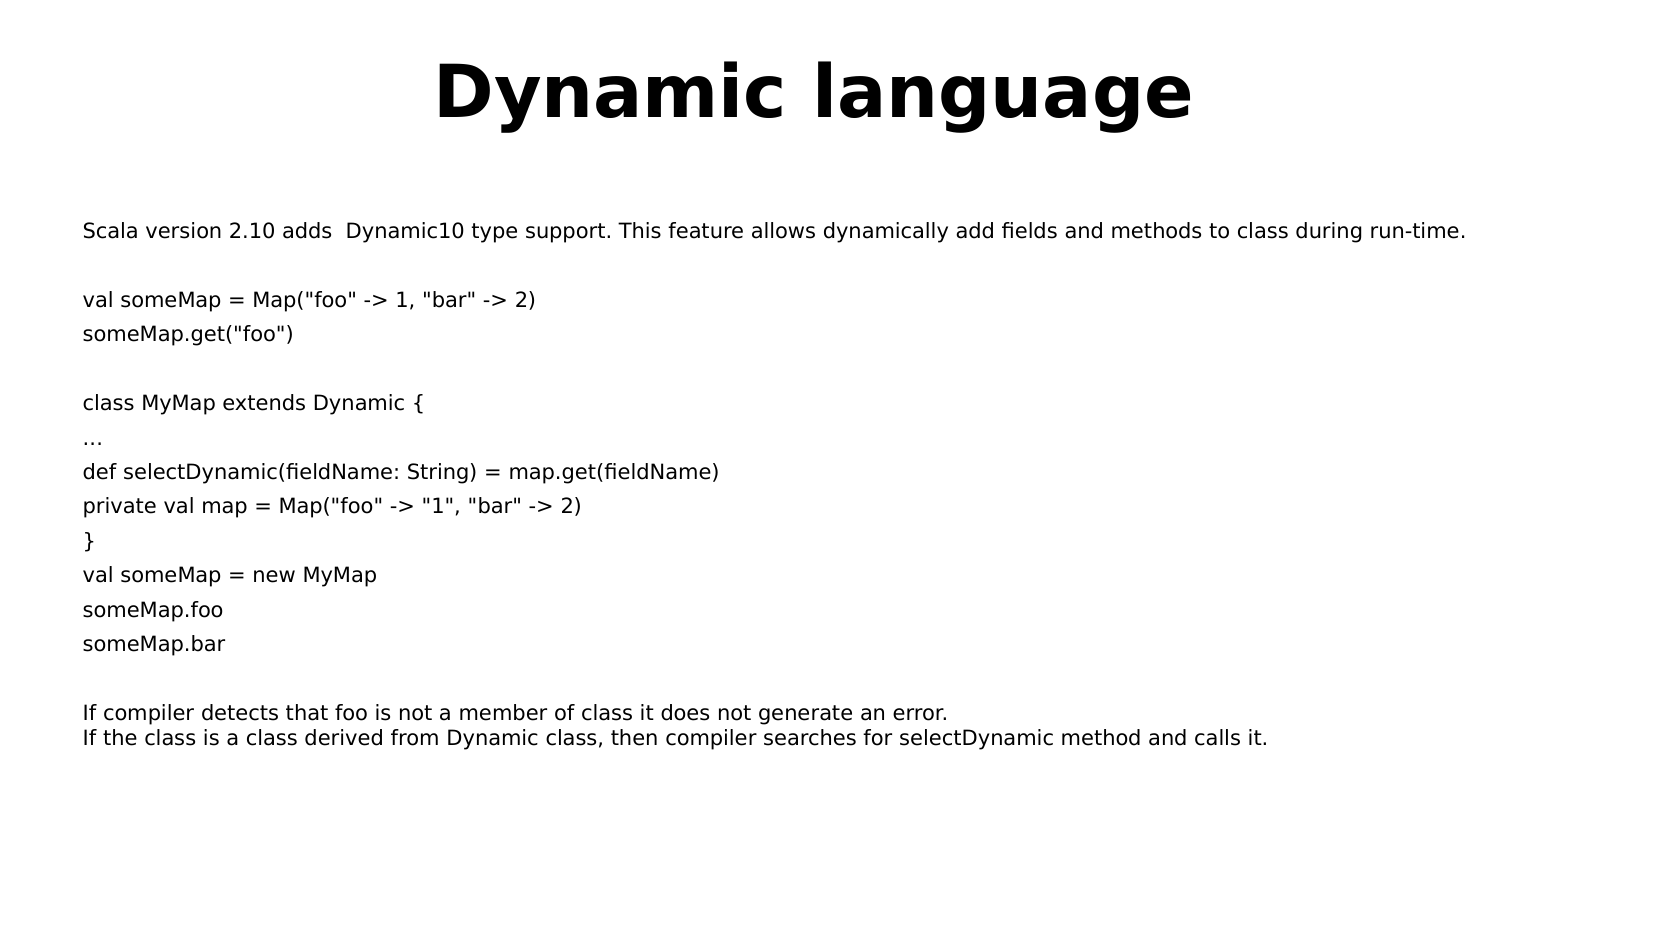

# Dynamic language
Scala version 2.10 adds Dynamic10 type support. This feature allows dynamically add fields and methods to class during run-time.
val someMap = Map("foo" -> 1, "bar" -> 2)
someMap.get("foo")
class MyMap extends Dynamic {
...
def selectDynamic(fieldName: String) = map.get(fieldName)
private val map = Map("foo" -> "1", "bar" -> 2)
}
val someMap = new MyMap
someMap.foo
someMap.bar
If compiler detects that foo is not a member of class it does not generate an error.
If the class is a class derived from Dynamic class, then compiler searches for selectDynamic method and calls it.